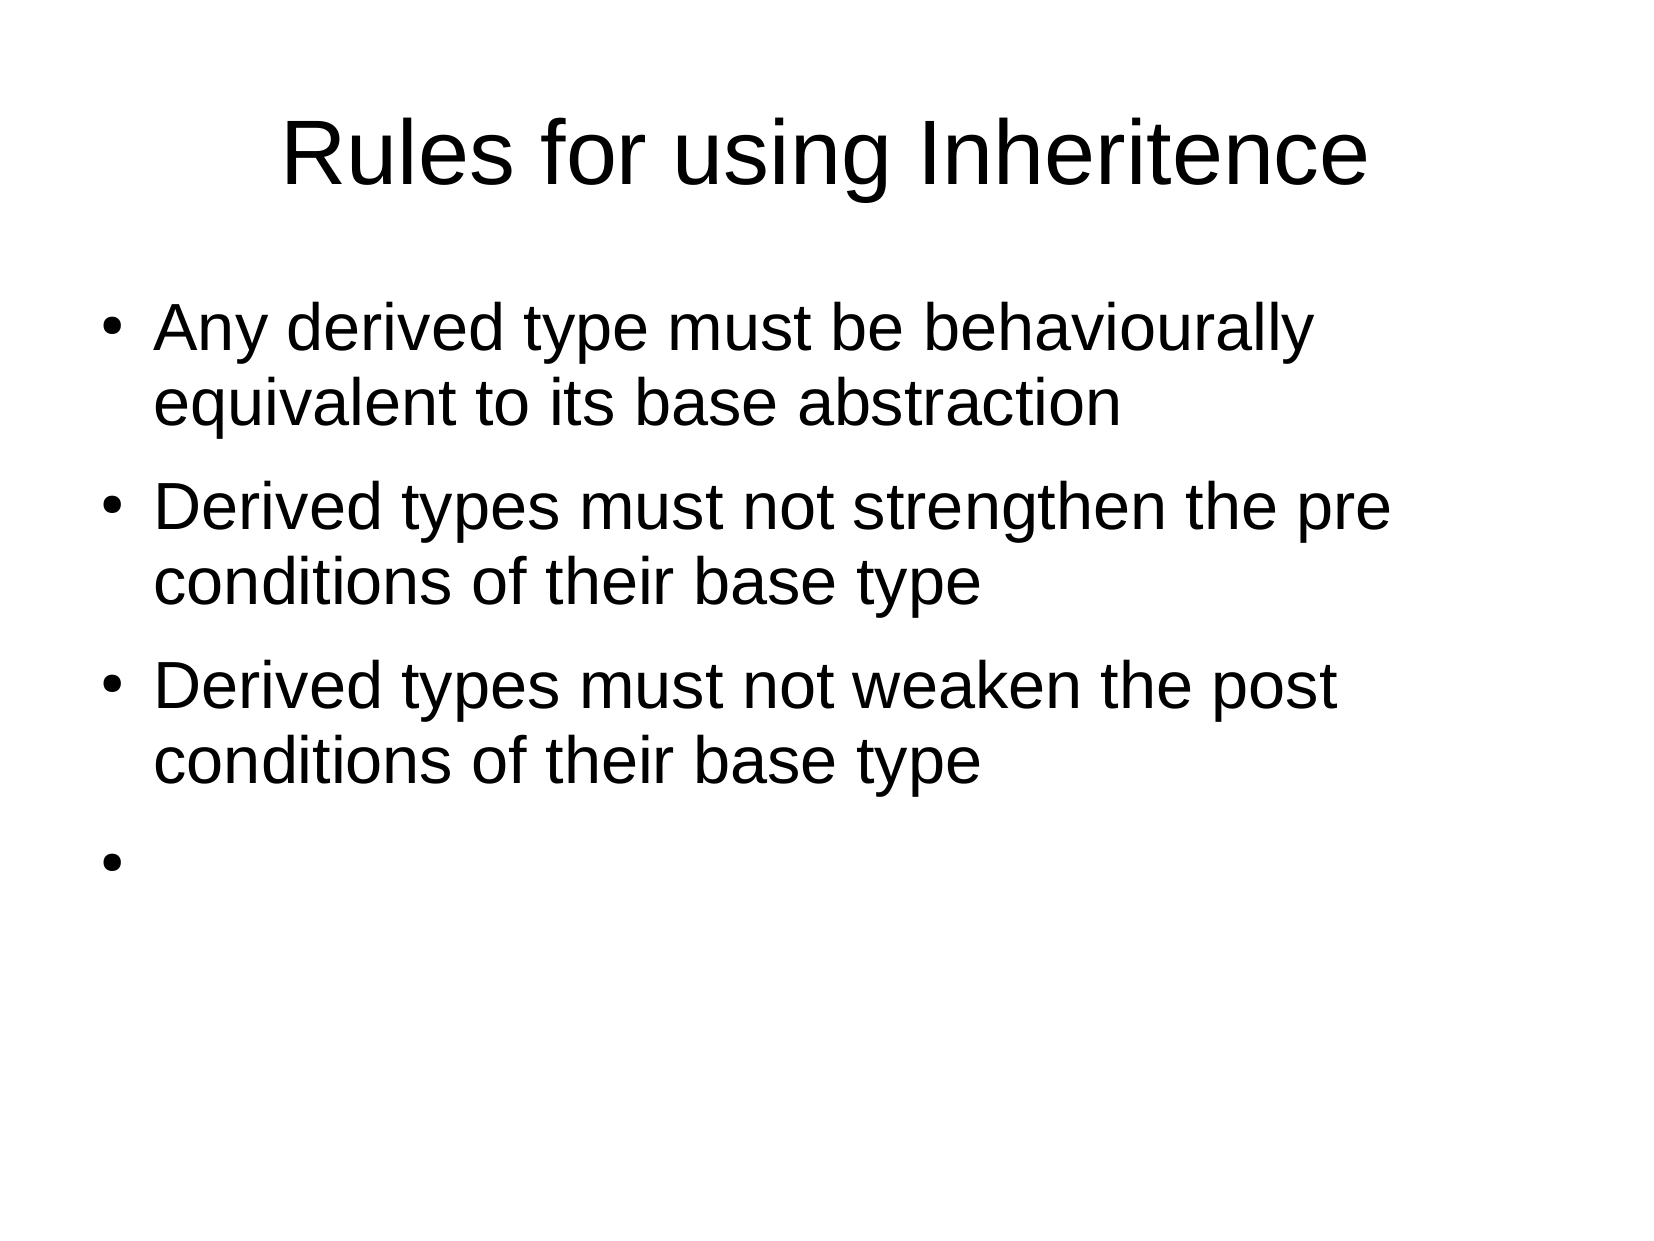

# Rules for using Inheritence
Any derived type must be behaviourally equivalent to its base abstraction
Derived types must not strengthen the pre conditions of their base type
Derived types must not weaken the post conditions of their base type